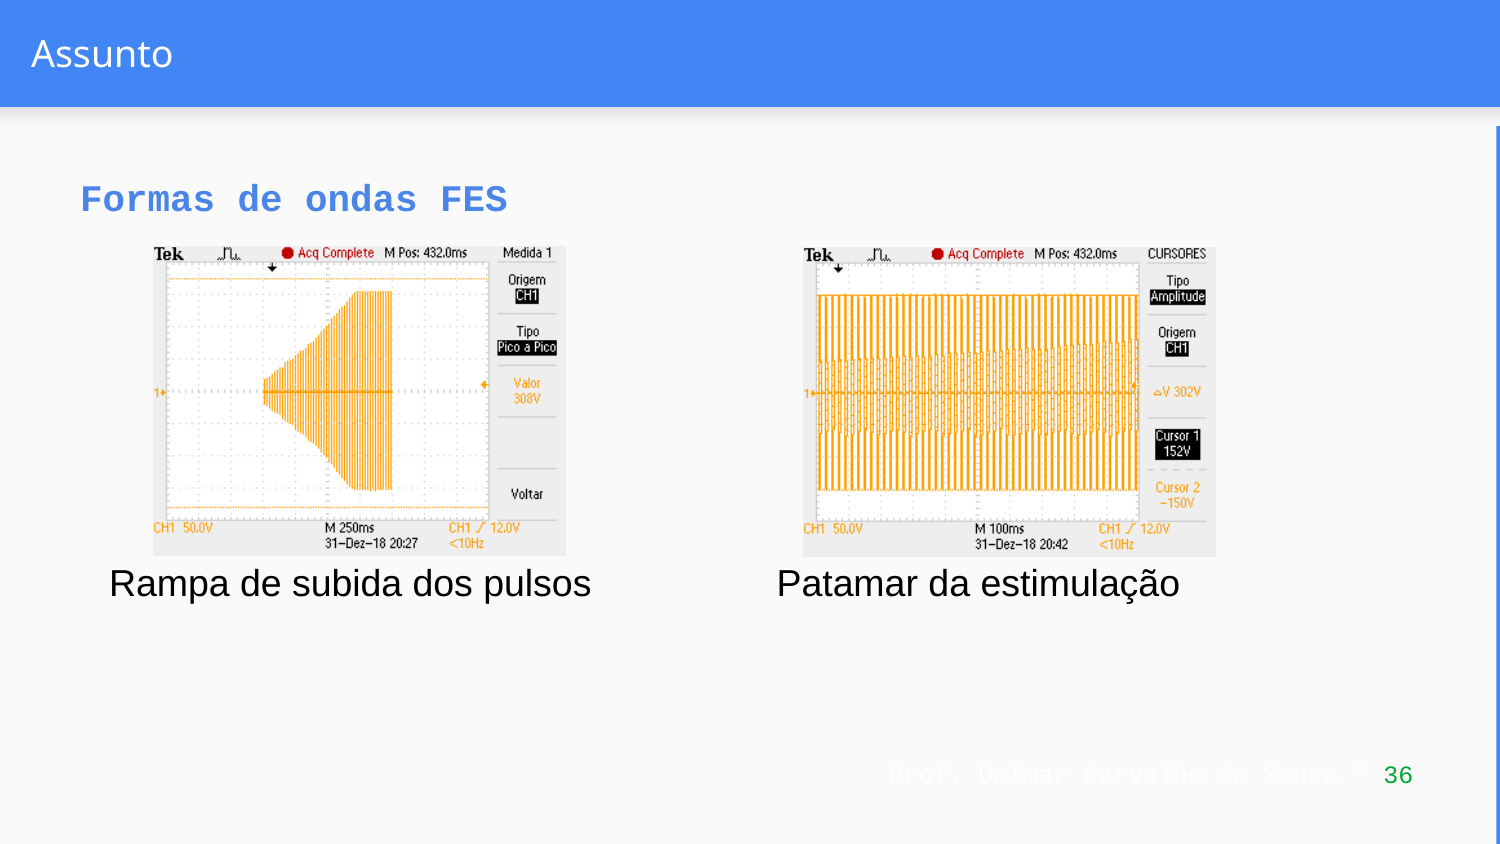

# Assunto
Formas de ondas FES
Rampa de subida dos pulsos
Patamar da estimulação